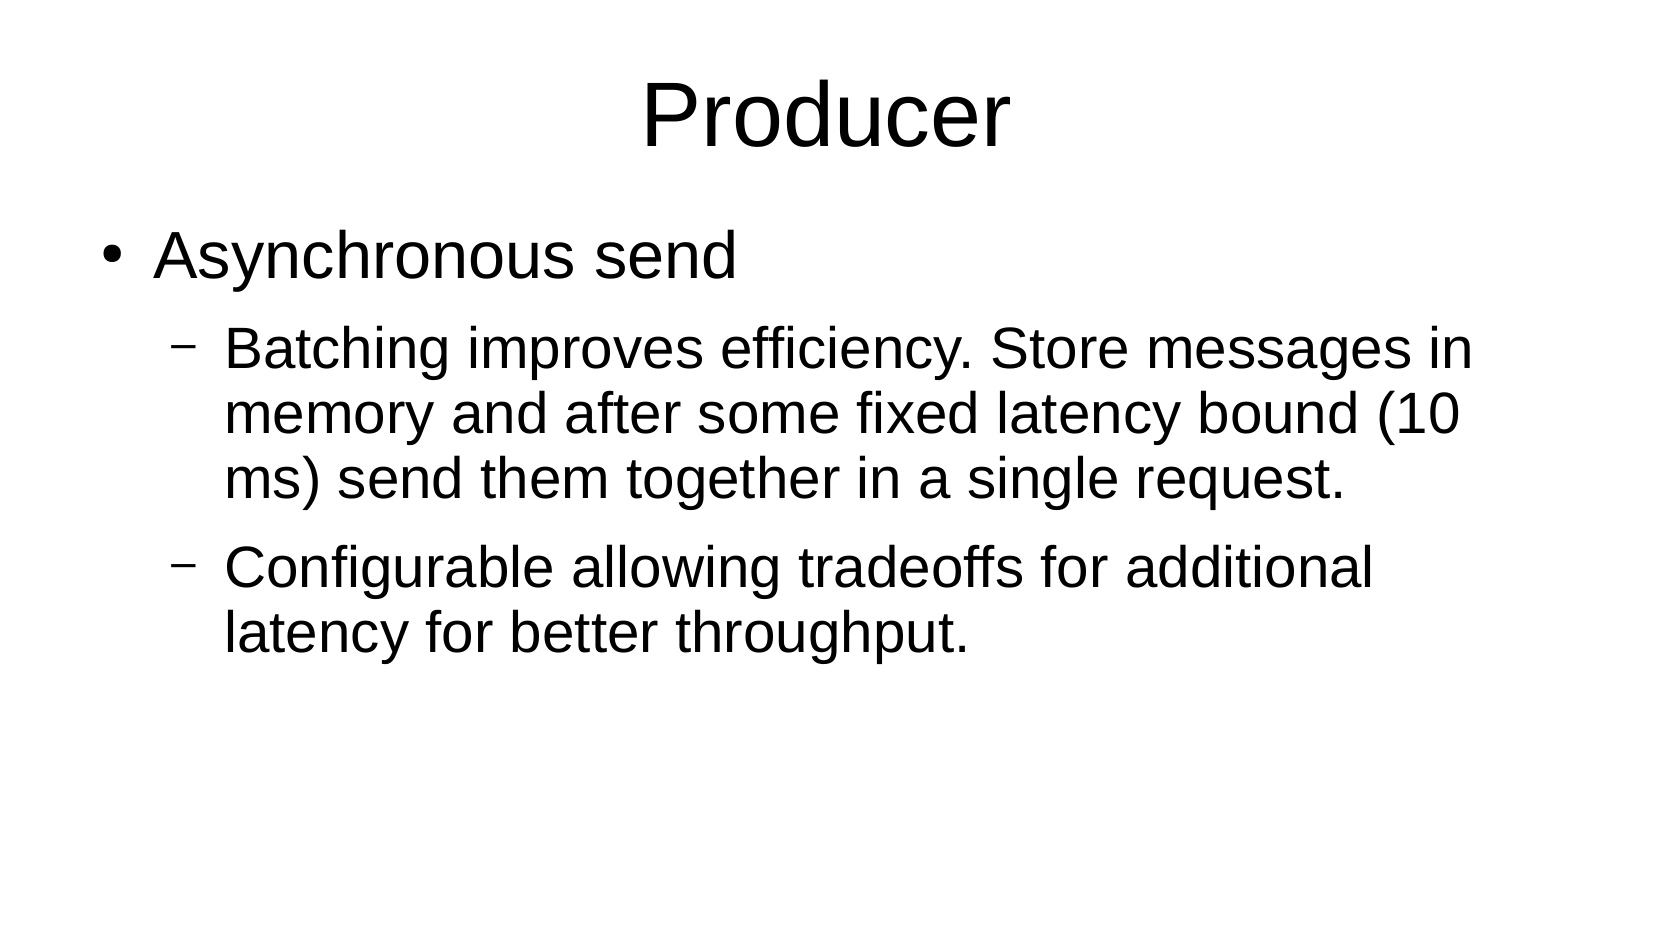

# Producer
Asynchronous send
Batching improves efficiency. Store messages in memory and after some fixed latency bound (10 ms) send them together in a single request.
Configurable allowing tradeoffs for additional latency for better throughput.